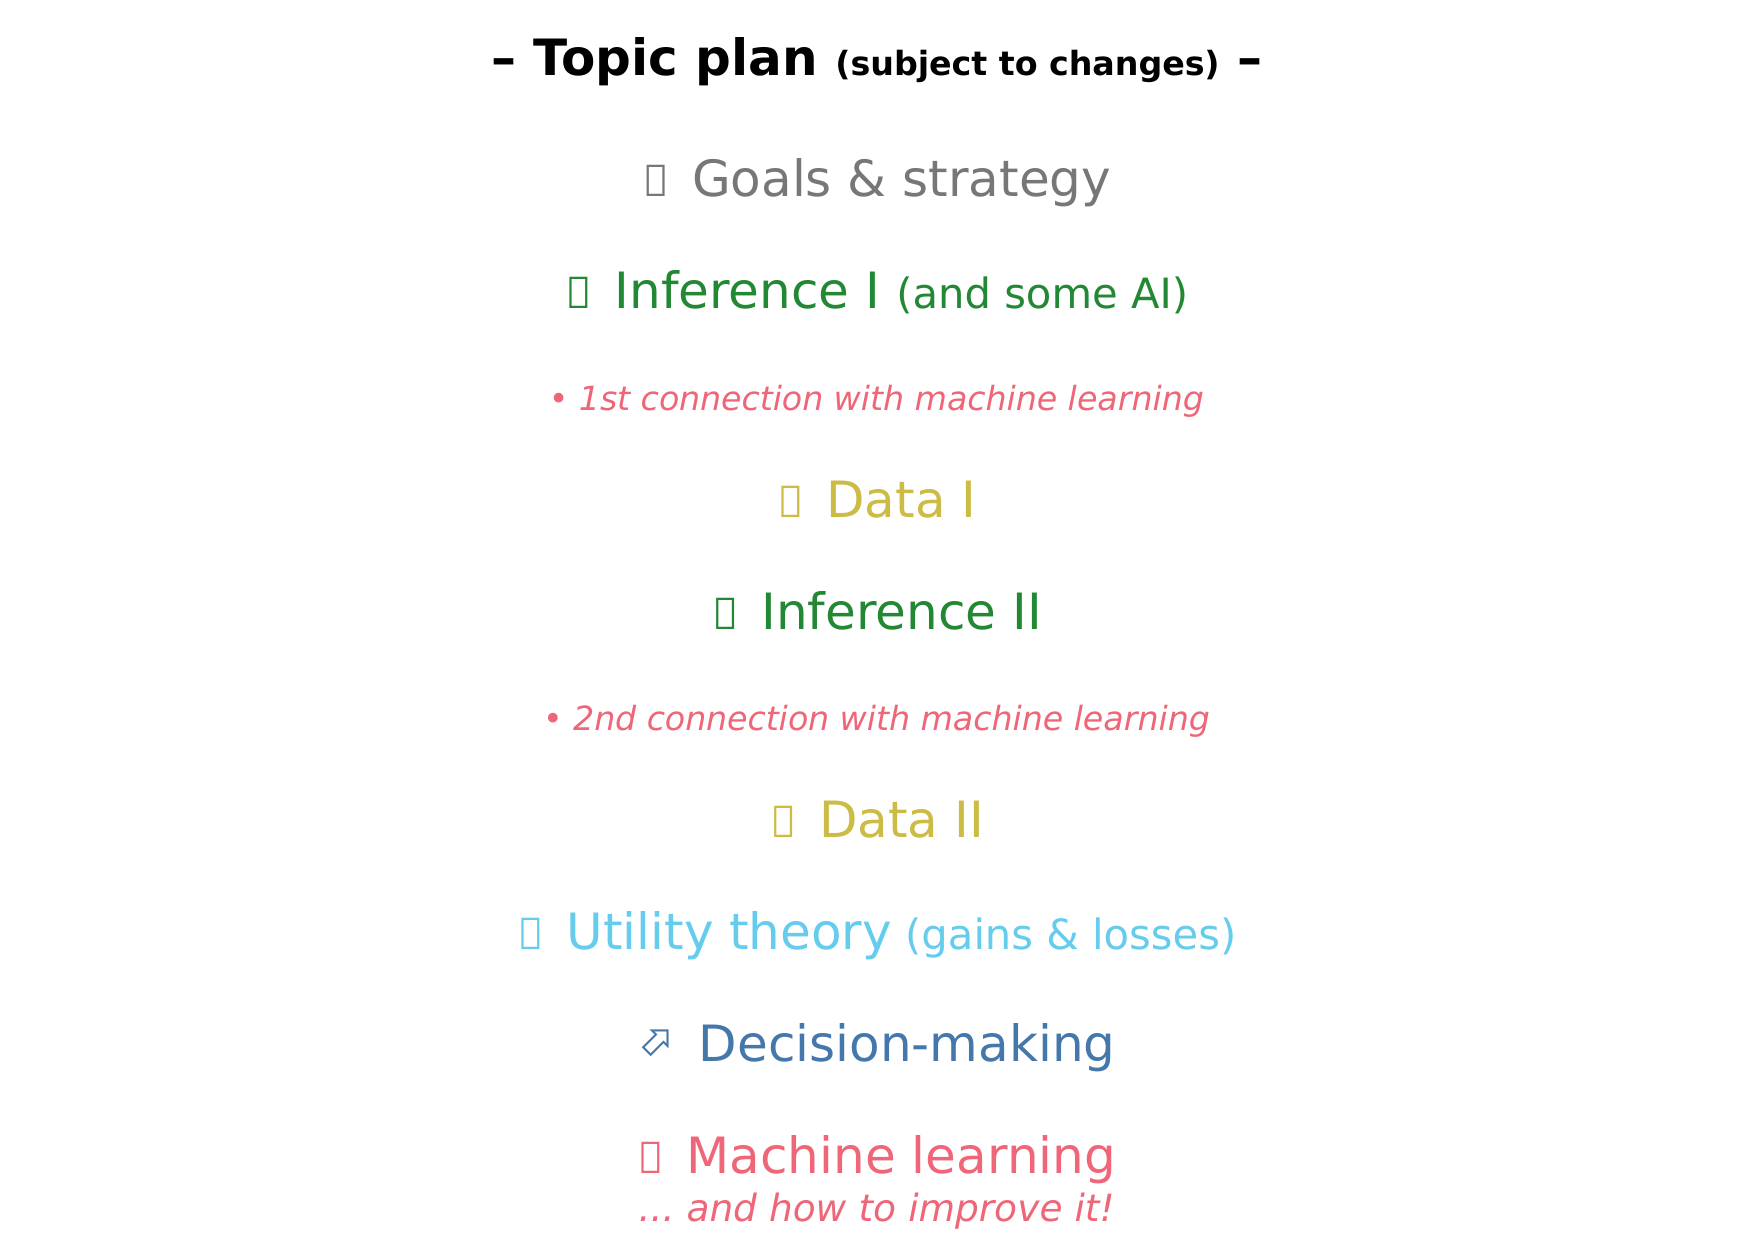

– Topic plan (subject to changes) –
 Goals & strategy
 Inference I (and some AI)
• 1st connection with machine learning
 Data I
 Inference II
• 2nd connection with machine learning
 Data II
 Utility theory (gains & losses)
 Decision-making
 Machine learning
... and how to improve it!